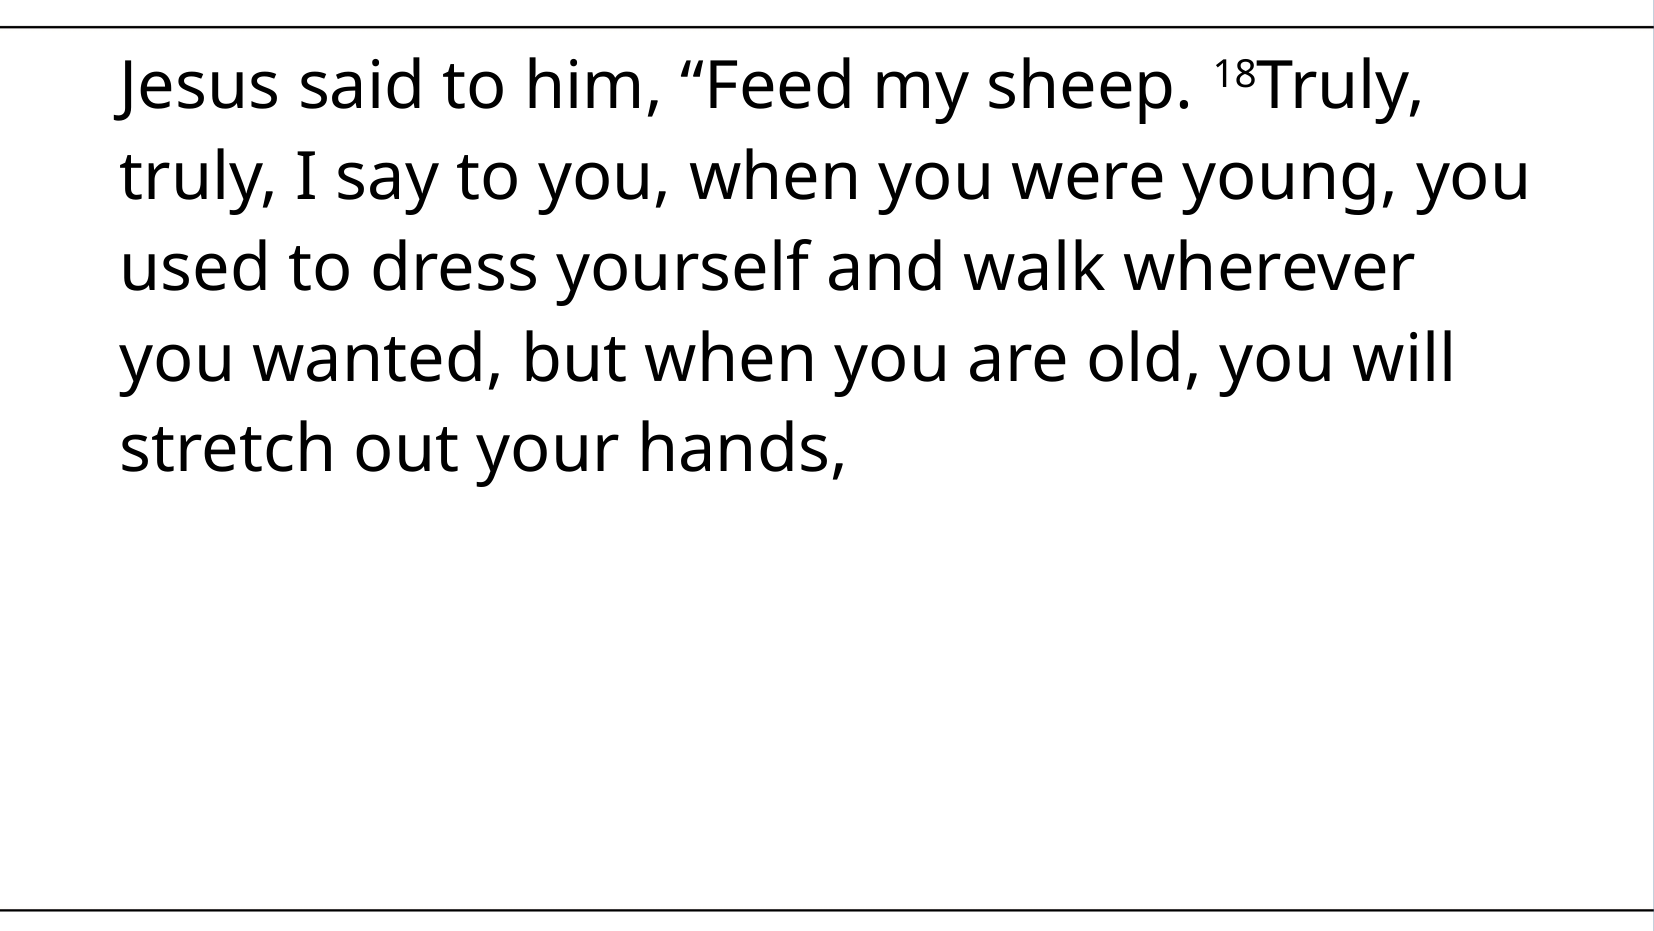

Jesus said to him, “Feed my sheep. 18Truly, truly, I say to you, when you were young, you used to dress yourself and walk wherever you wanted, but when you are old, you will stretch out your hands,